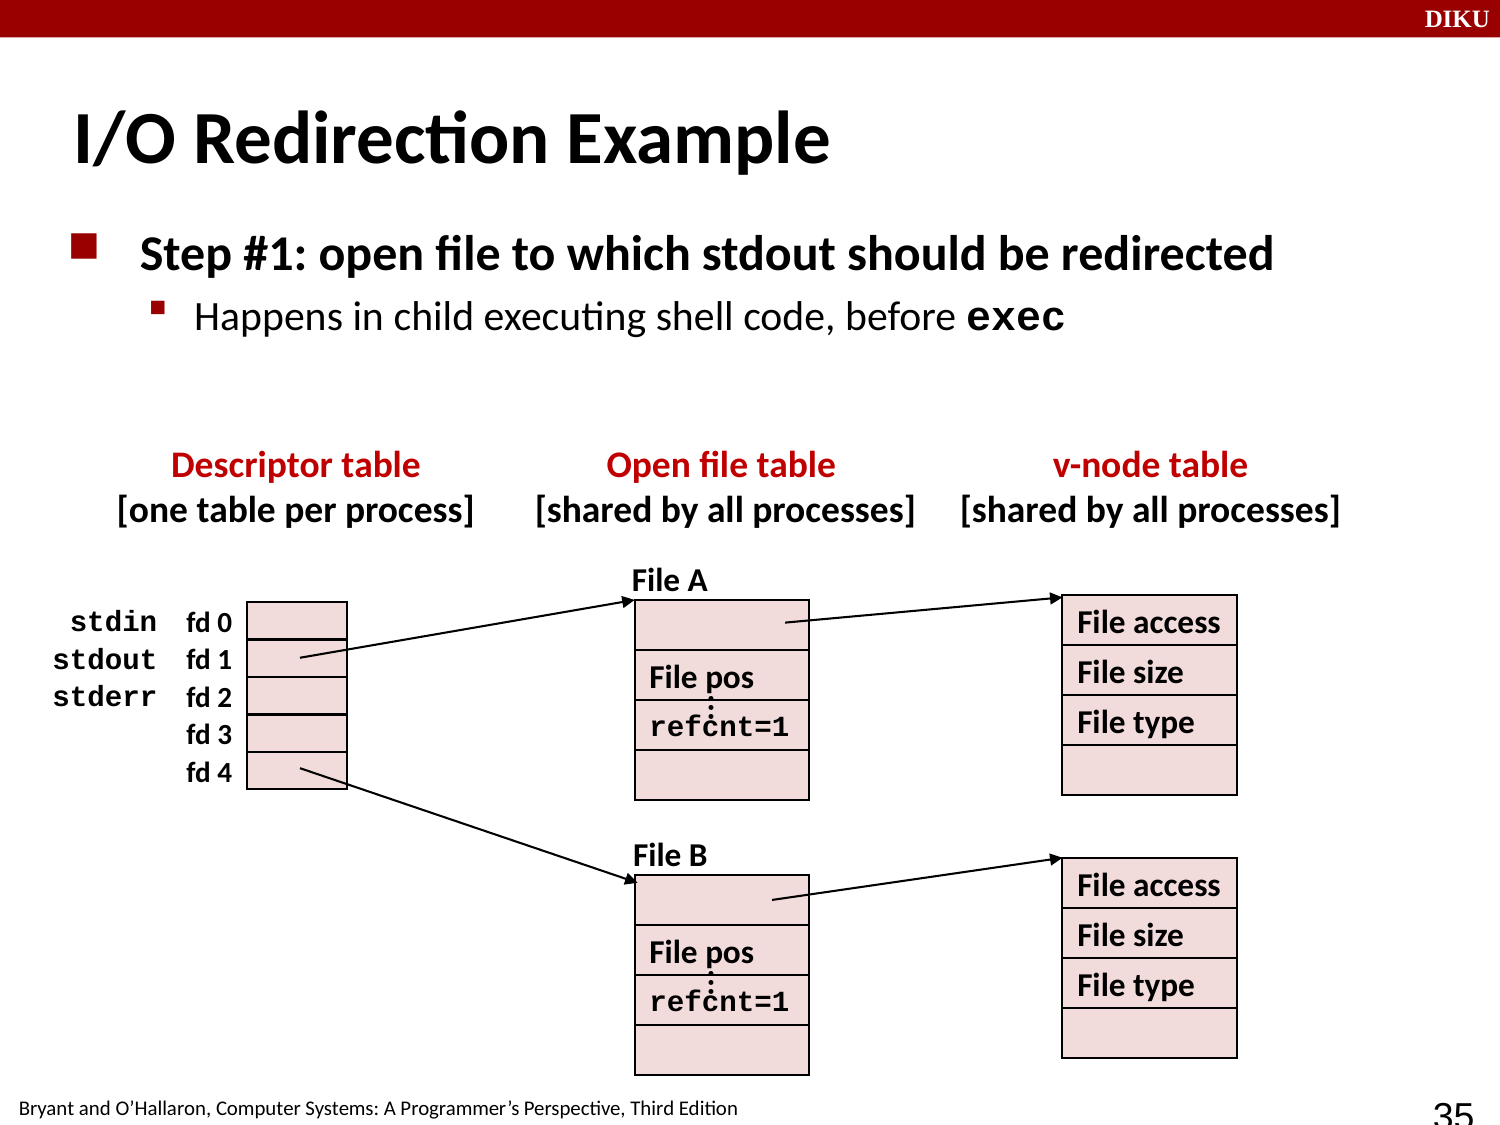

I/O Redirection Example
 Step #1: open file to which stdout should be redirected
Happens in child executing shell code, before exec
Descriptor table
[one table per process]
Open file table
[shared by all processes]
v-node table
[shared by all processes]
File A
File access
stdin
fd 0
stdout
fd 1
File size
File pos
stderr
fd 2
File type
refcnt=1
fd 3
...
...
fd 4
File B
File access
File size
File pos
File type
refcnt=1
...
...